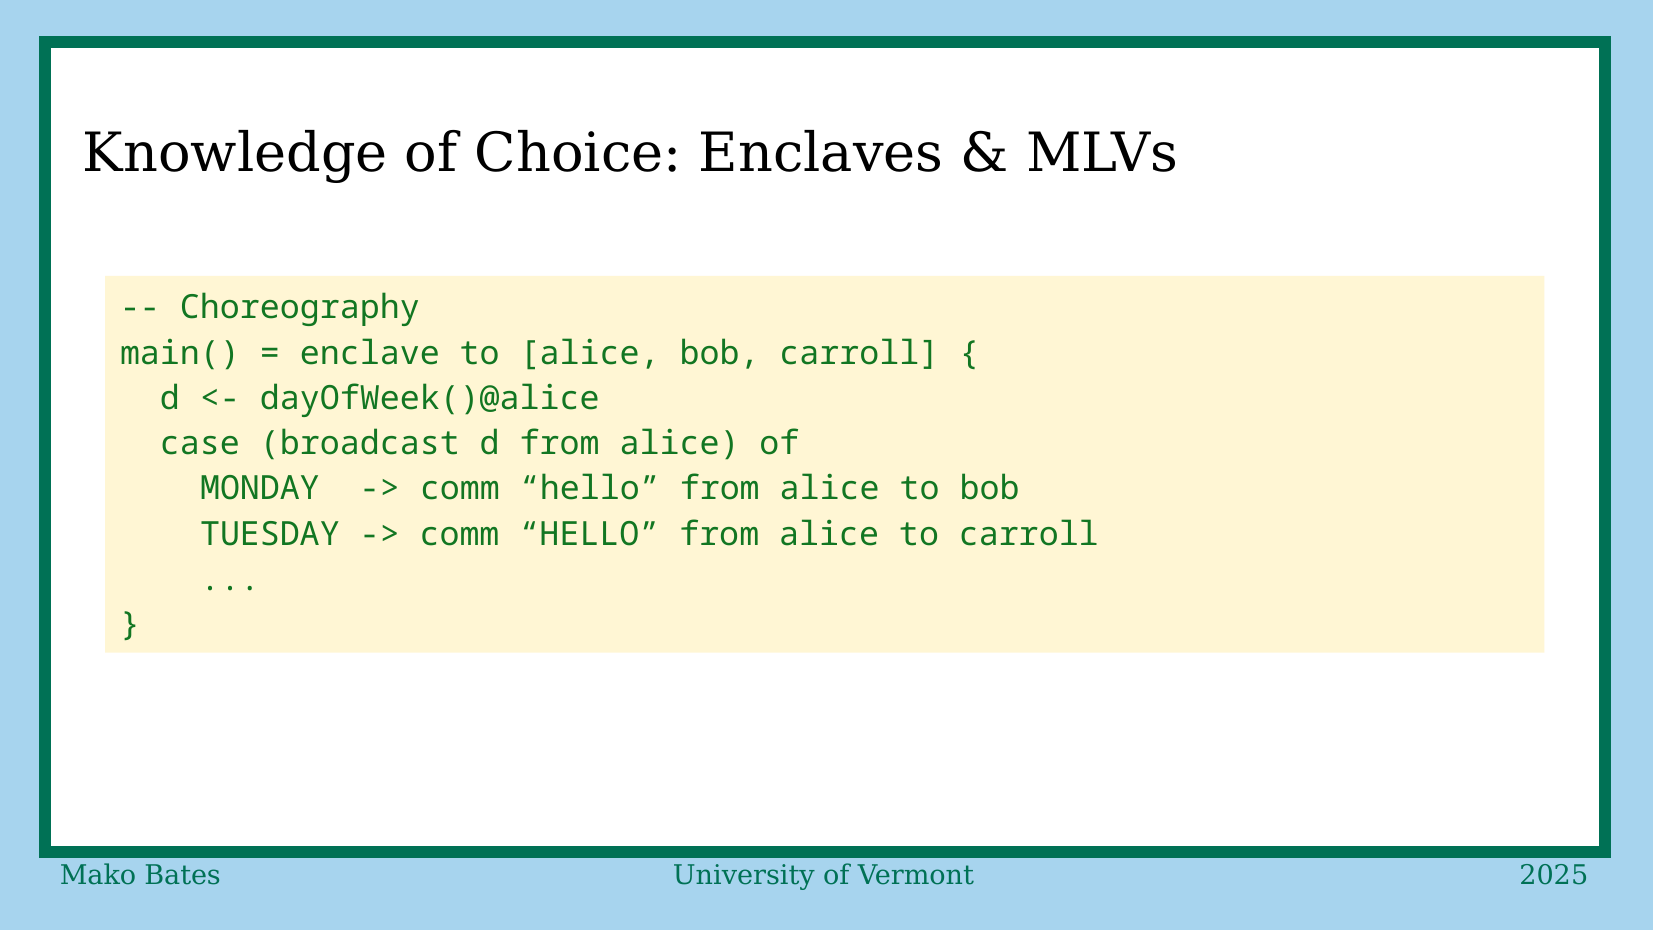

# Knowledge of Choice: Enclaves & MLVs
-- Choreography
main() = enclave to [alice, bob, carroll] {
 d <- dayOfWeek()@alice
 case (broadcast d from alice) of
 MONDAY -> comm “hello” from alice to bob
 TUESDAY -> comm “HELLO” from alice to carroll
 ...
}